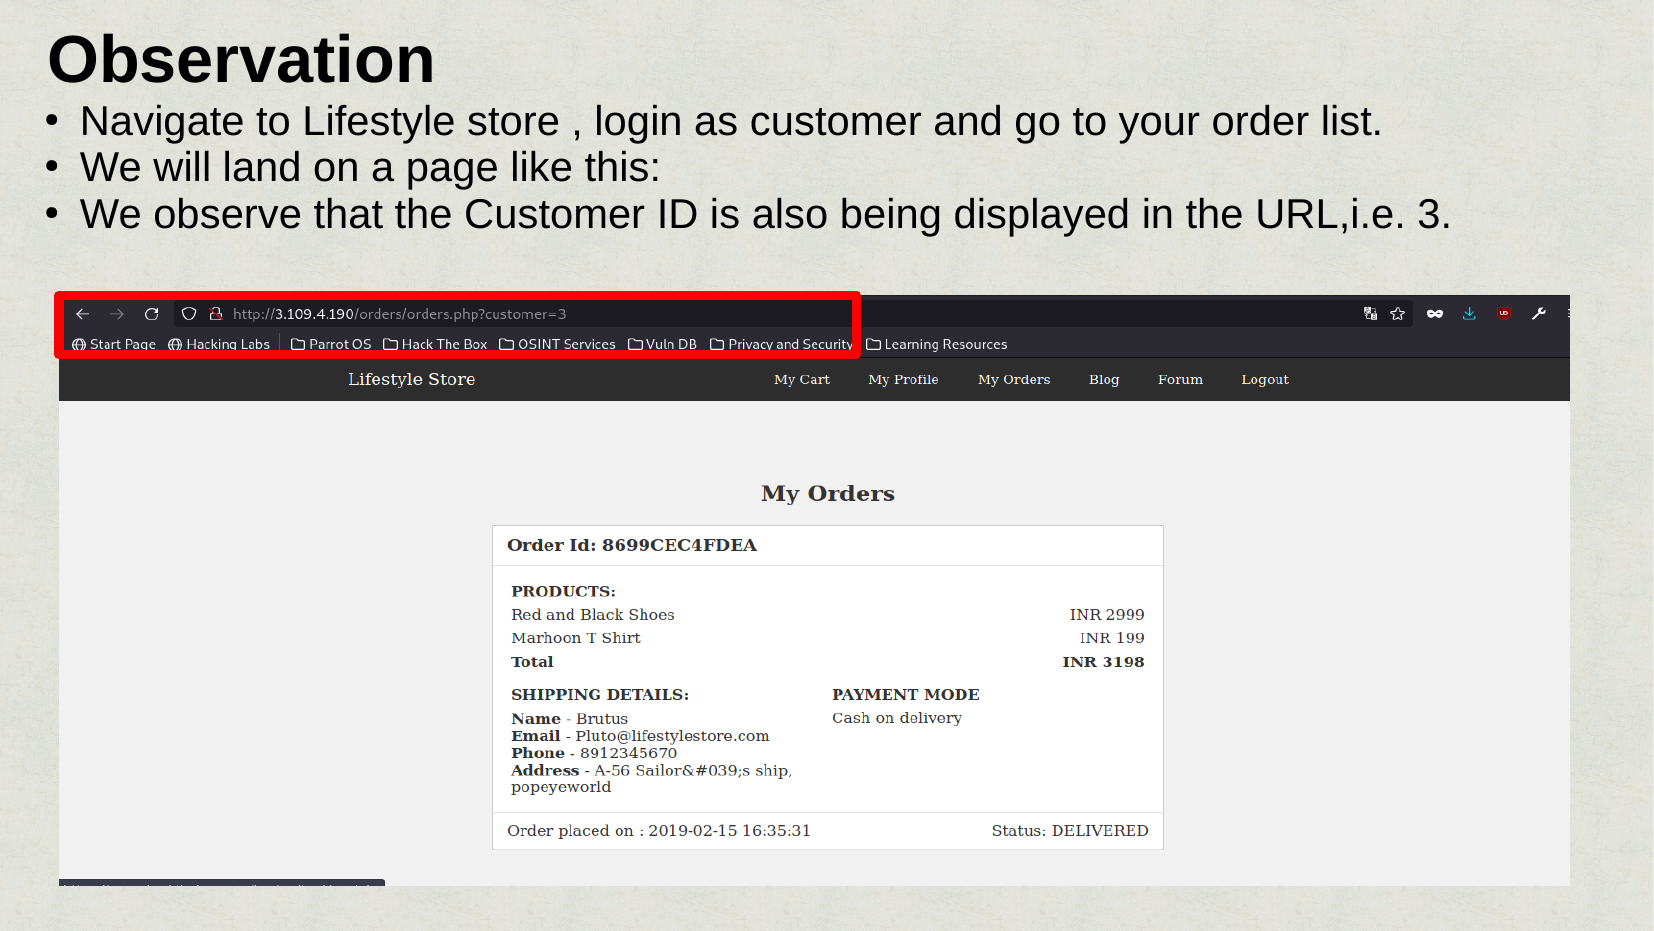

# Observation
Navigate to Lifestyle store , login as customer and go to your order list.
We will land on a page like this:
We observe that the Customer ID is also being displayed in the URL,i.e. 3.